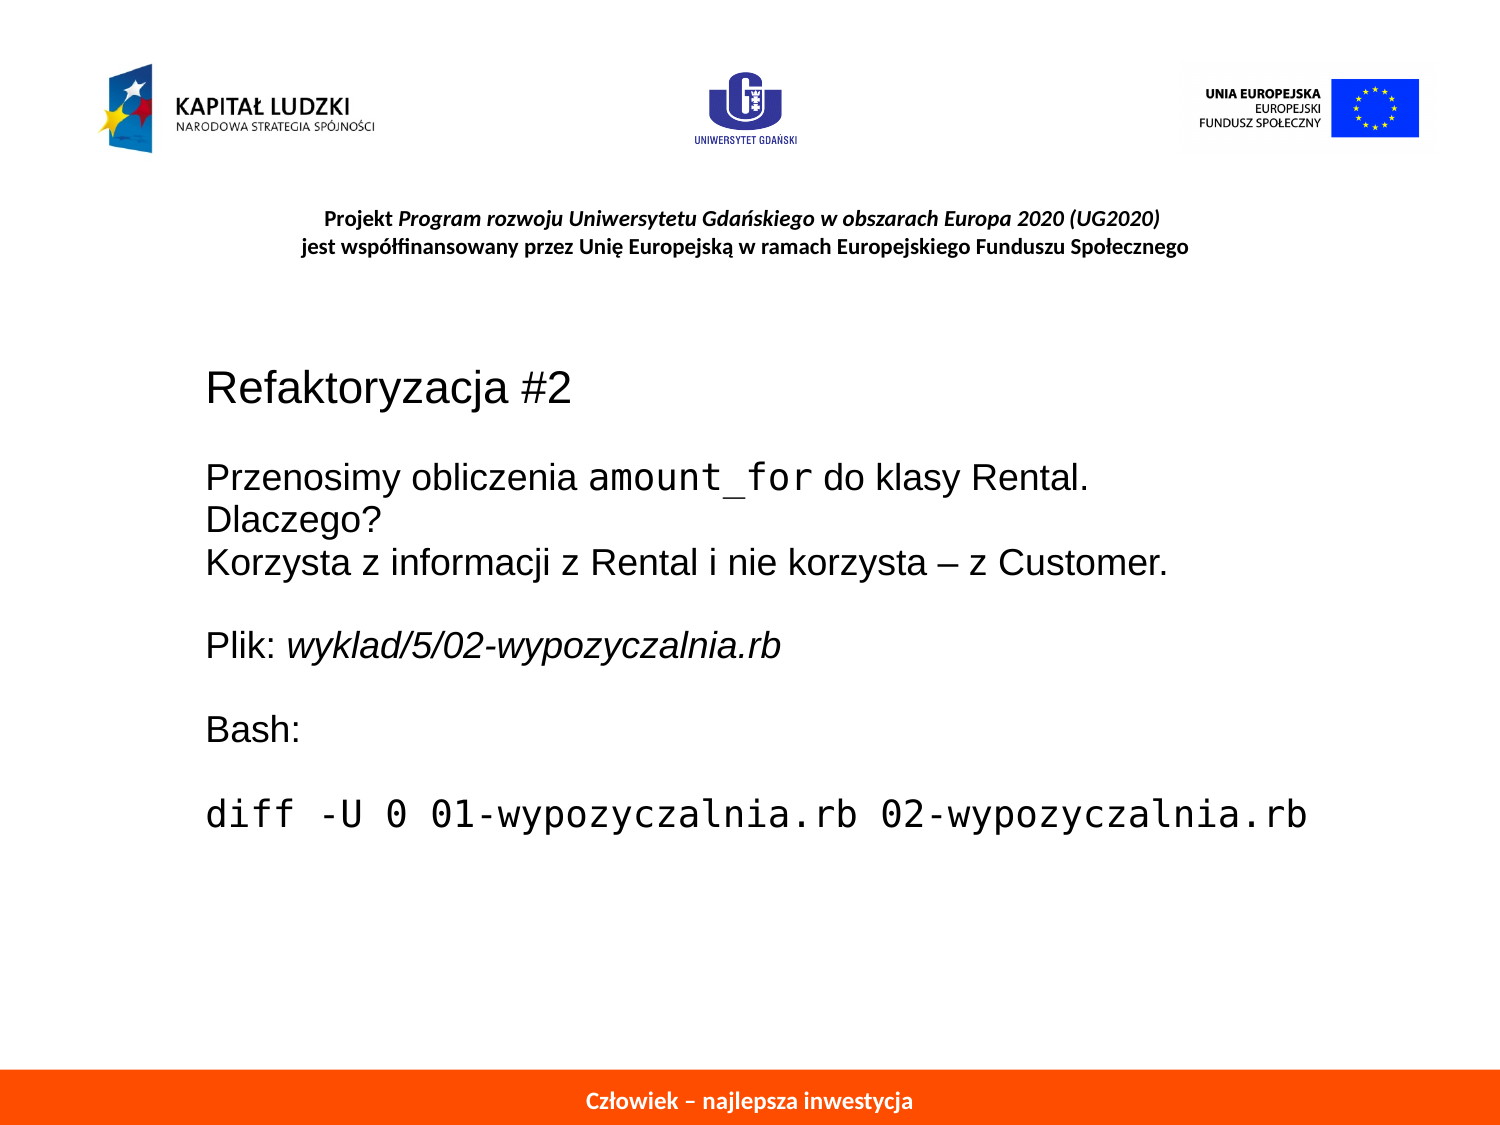

Projekt Program rozwoju Uniwersytetu Gdańskiego w obszarach Europa 2020 (UG2020)
jest współfinansowany przez Unię Europejską w ramach Europejskiego Funduszu Społecznego
Refaktoryzacja #2
Przenosimy obliczenia amount_for do klasy Rental.
Dlaczego?
Korzysta z informacji z Rental i nie korzysta – z Customer.
Plik: wyklad/5/02-wypozyczalnia.rb
Bash:
diff -U 0 01-wypozyczalnia.rb 02-wypozyczalnia.rb
Człowiek – najlepsza inwestycja